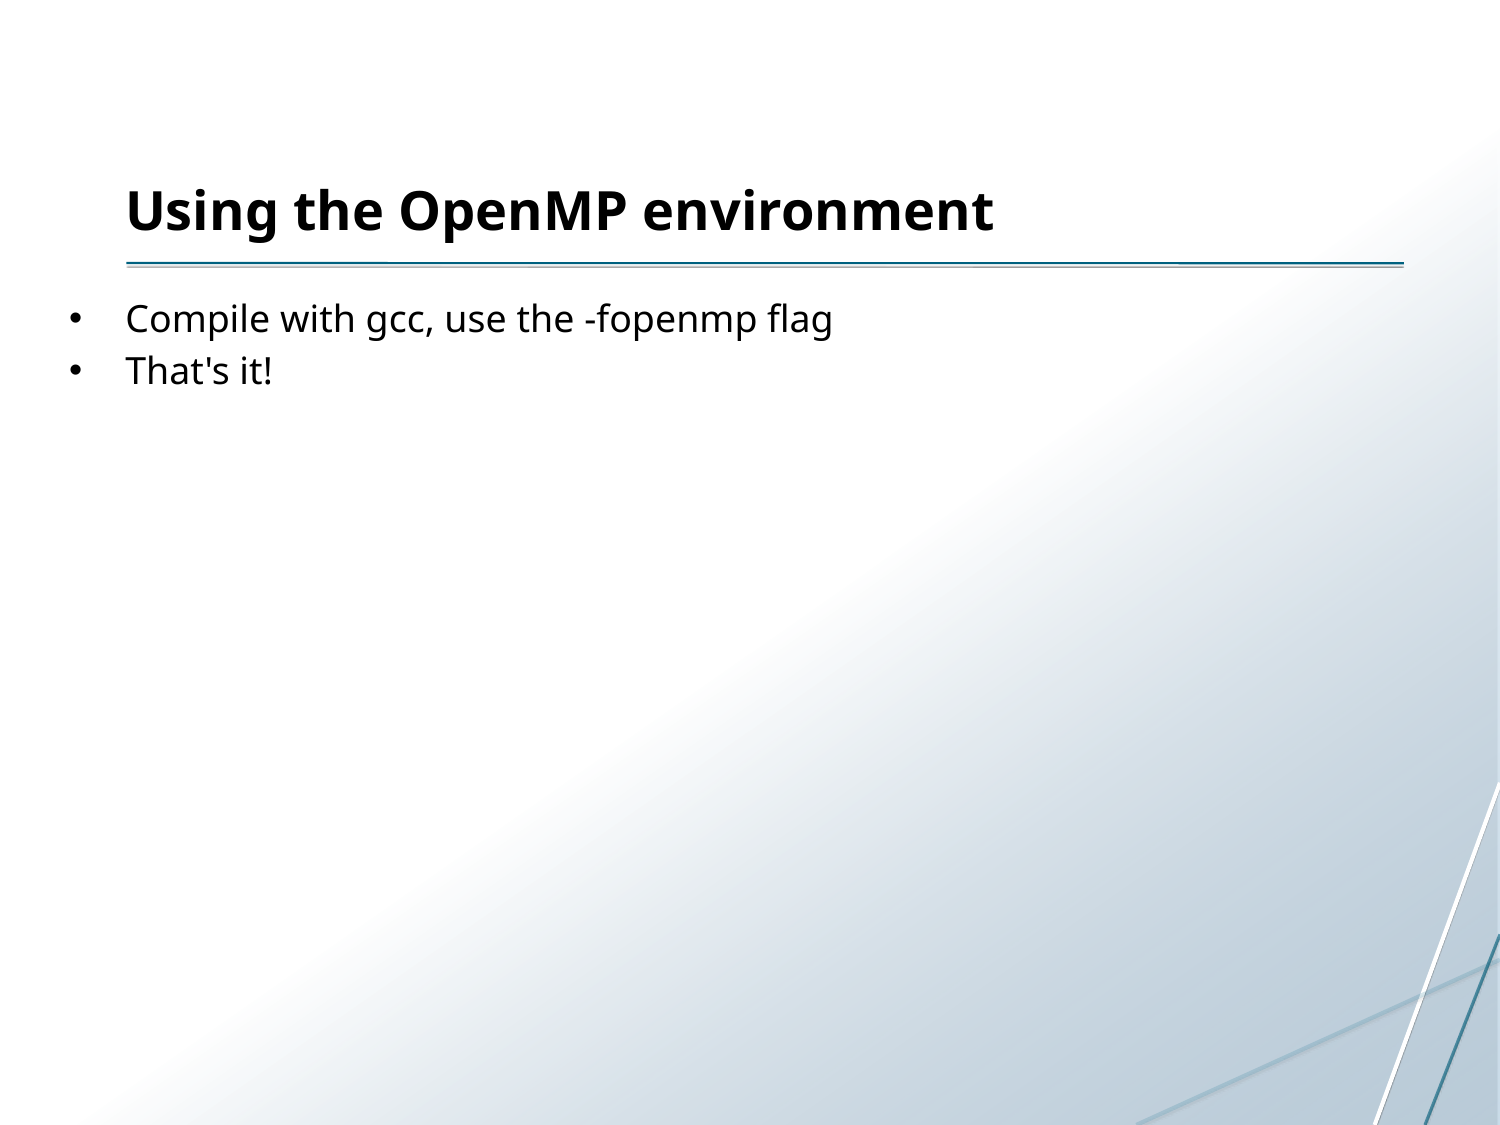

# Using the OpenMP environment
Compile with gcc, use the -fopenmp flag
That's it!